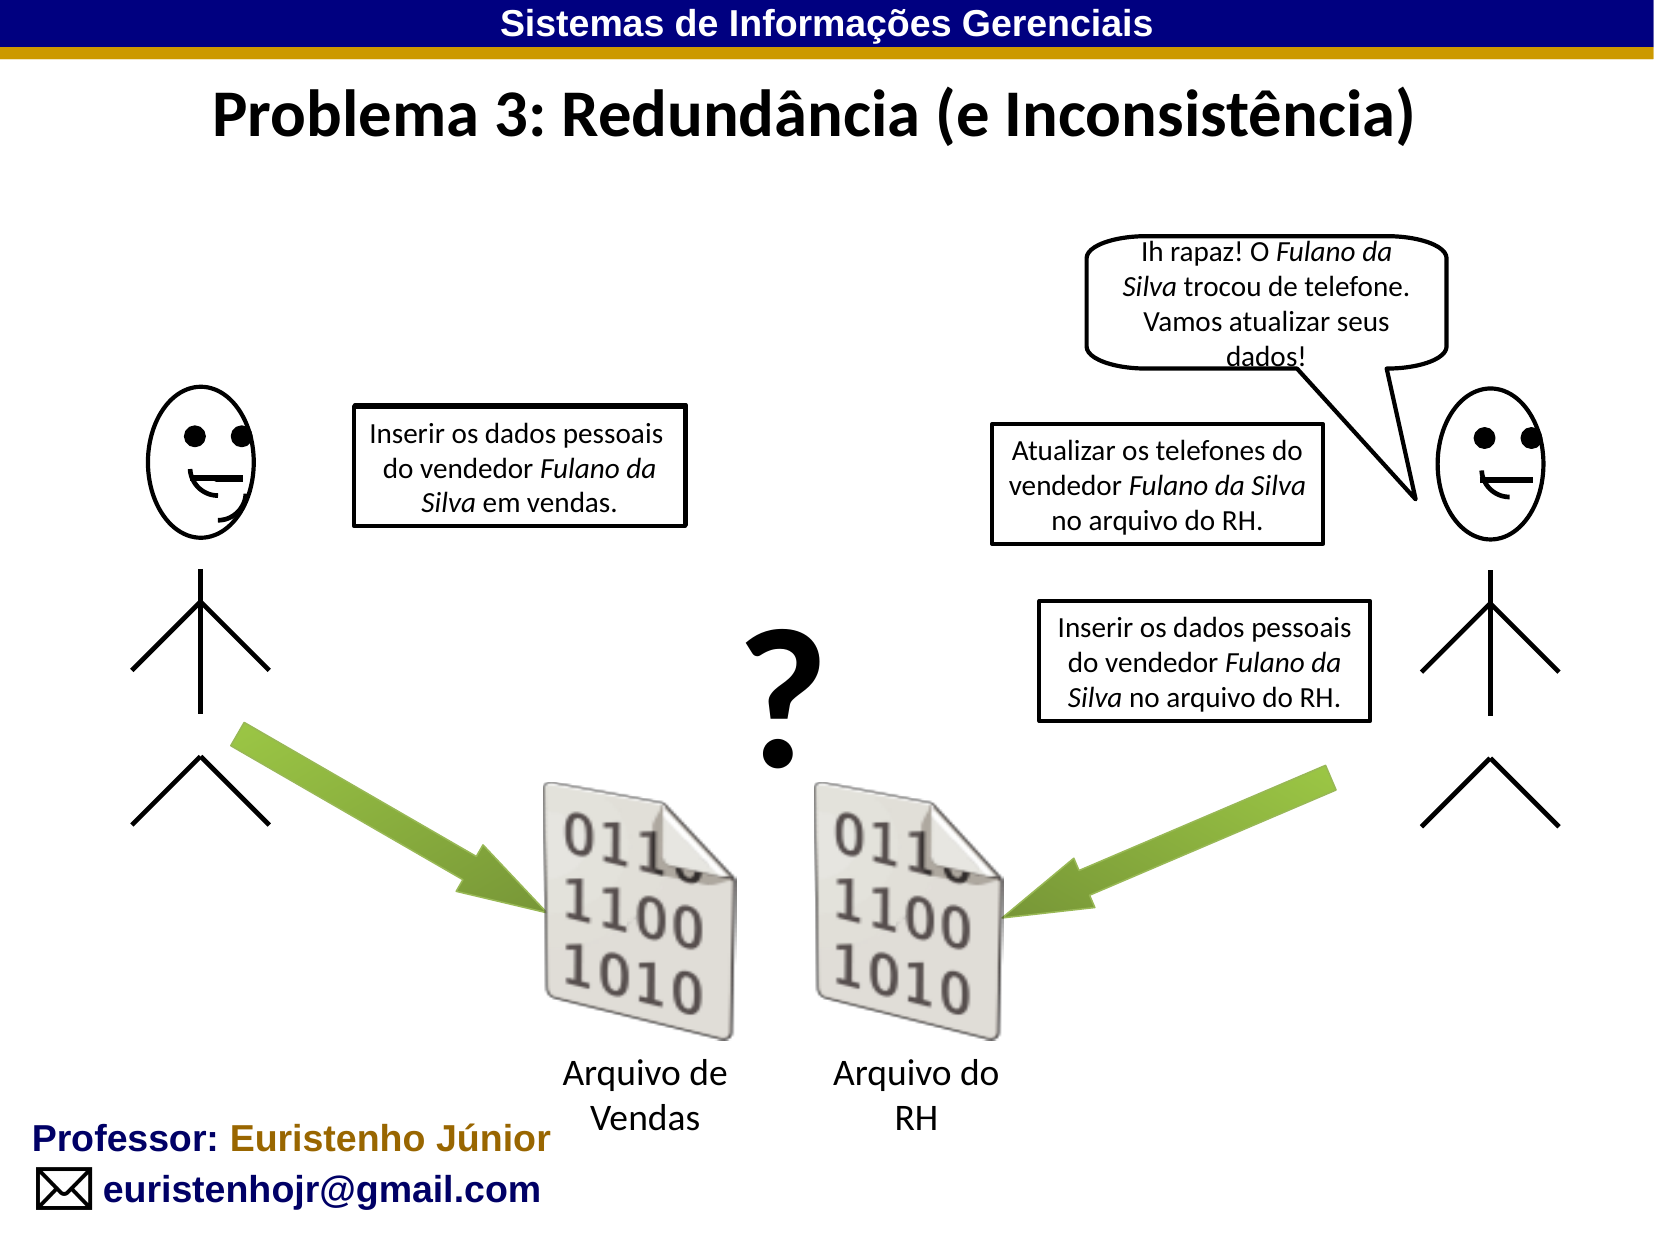

Empreendedorismo
Sistemas de Informações Gerenciais
# Problema 3: Redundância (e Inconsistência)
Ih rapaz! O Fulano da Silva trocou de telefone. Vamos atualizar seus dados!
Acessar o telefone do novo vendedor Fulano da Silva.
Inserir os dados pessoais do vendedor Fulano da Silva em vendas.
Atualizar os telefones do vendedor Fulano da Silva no arquivo do RH.
?
Inserir os dados pessoais do vendedor Fulano da Silva no arquivo do RH.



Arquivo de
Vendas
Arquivo do
RH
Professor: Euristenho Júnior
euristenhojr@gmail.com